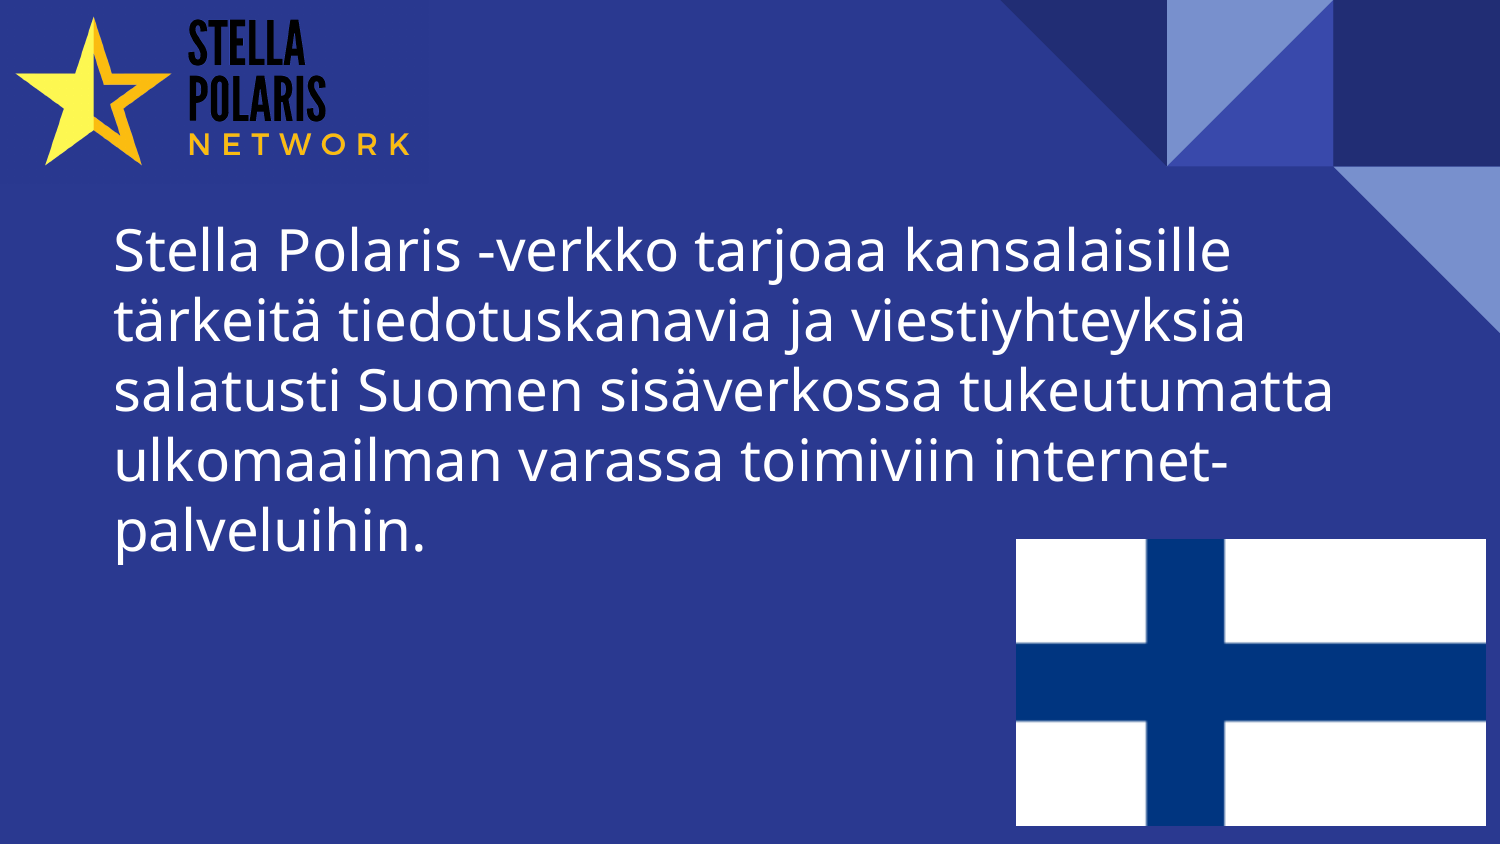

# Stella Polaris -verkko tarjoaa kansalaisille tärkeitä tiedotuskanavia ja viestiyhteyksiä salatusti Suomen sisäverkossa tukeutumatta ulkomaailman varassa toimiviin internet-palveluihin.